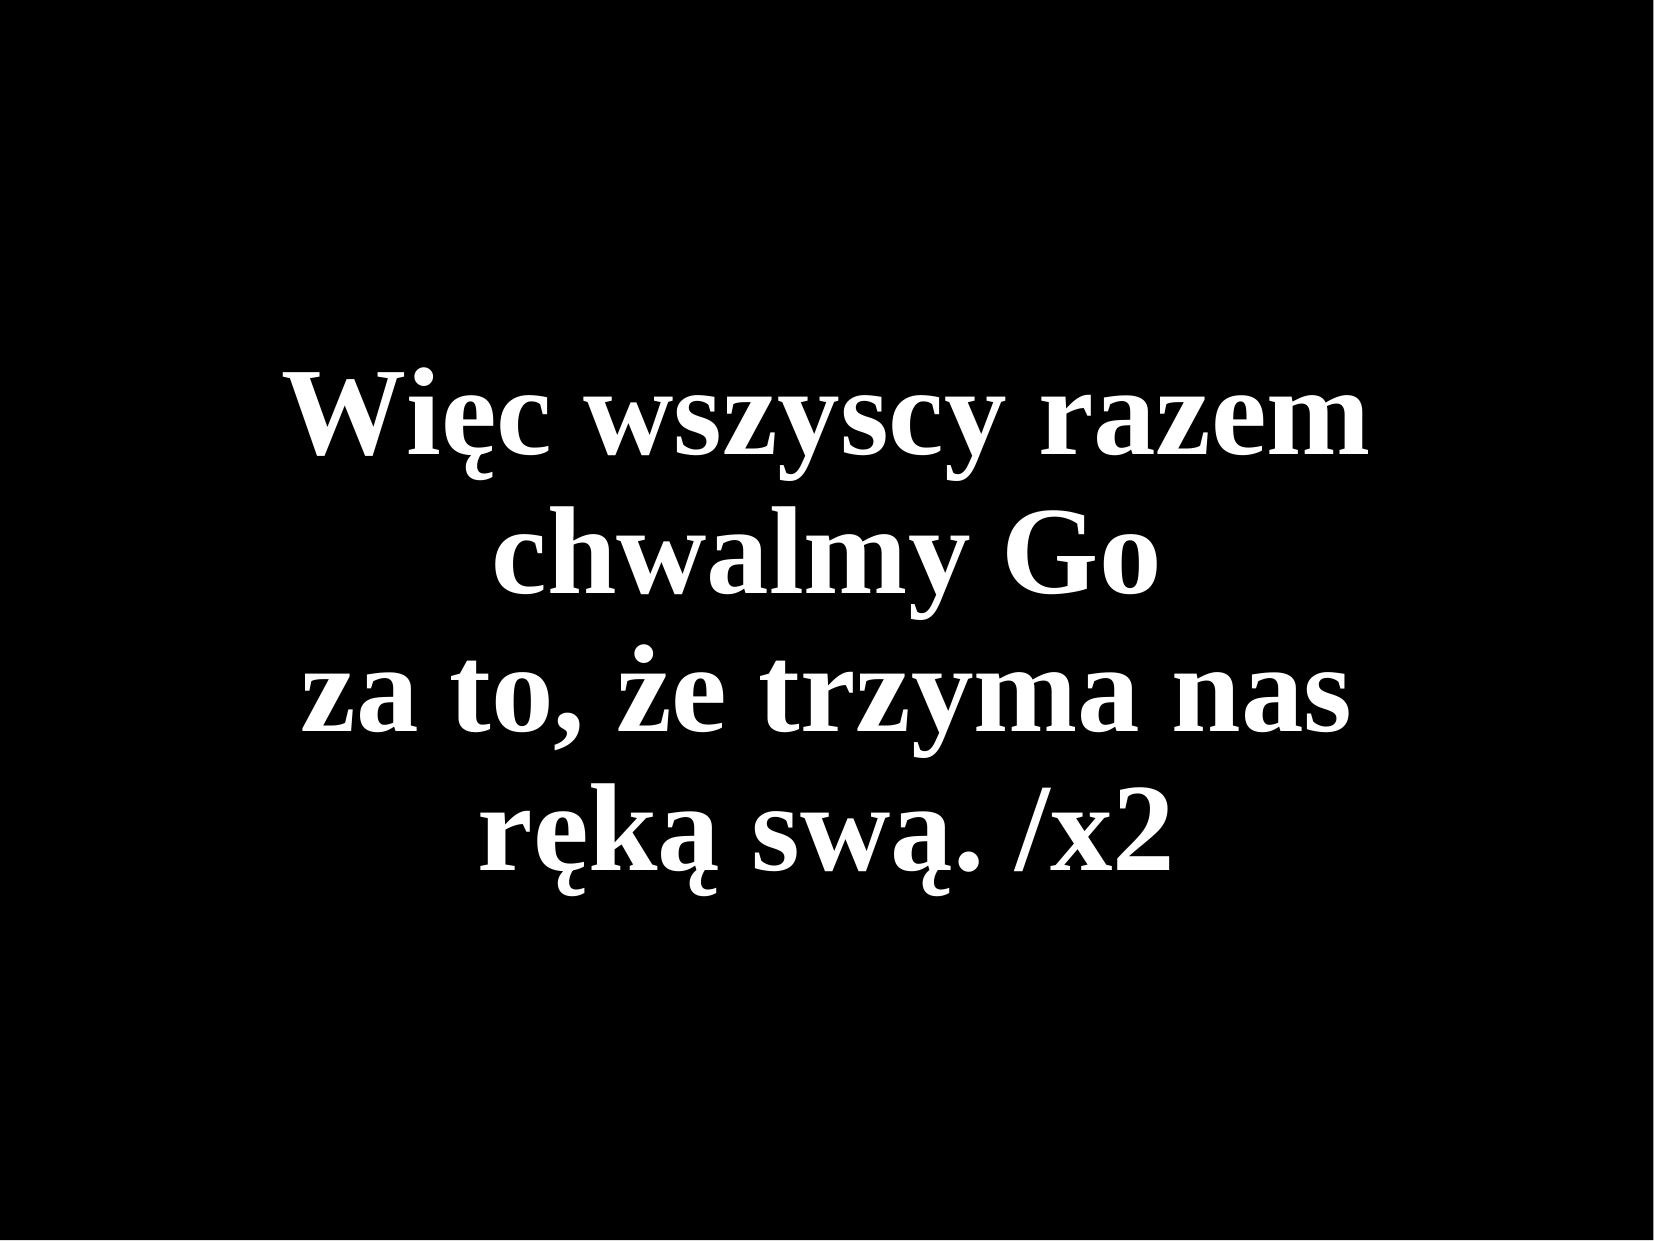

# Więc wszyscy razem chwalmy Go za to, że trzyma nas ręką swą. /x2